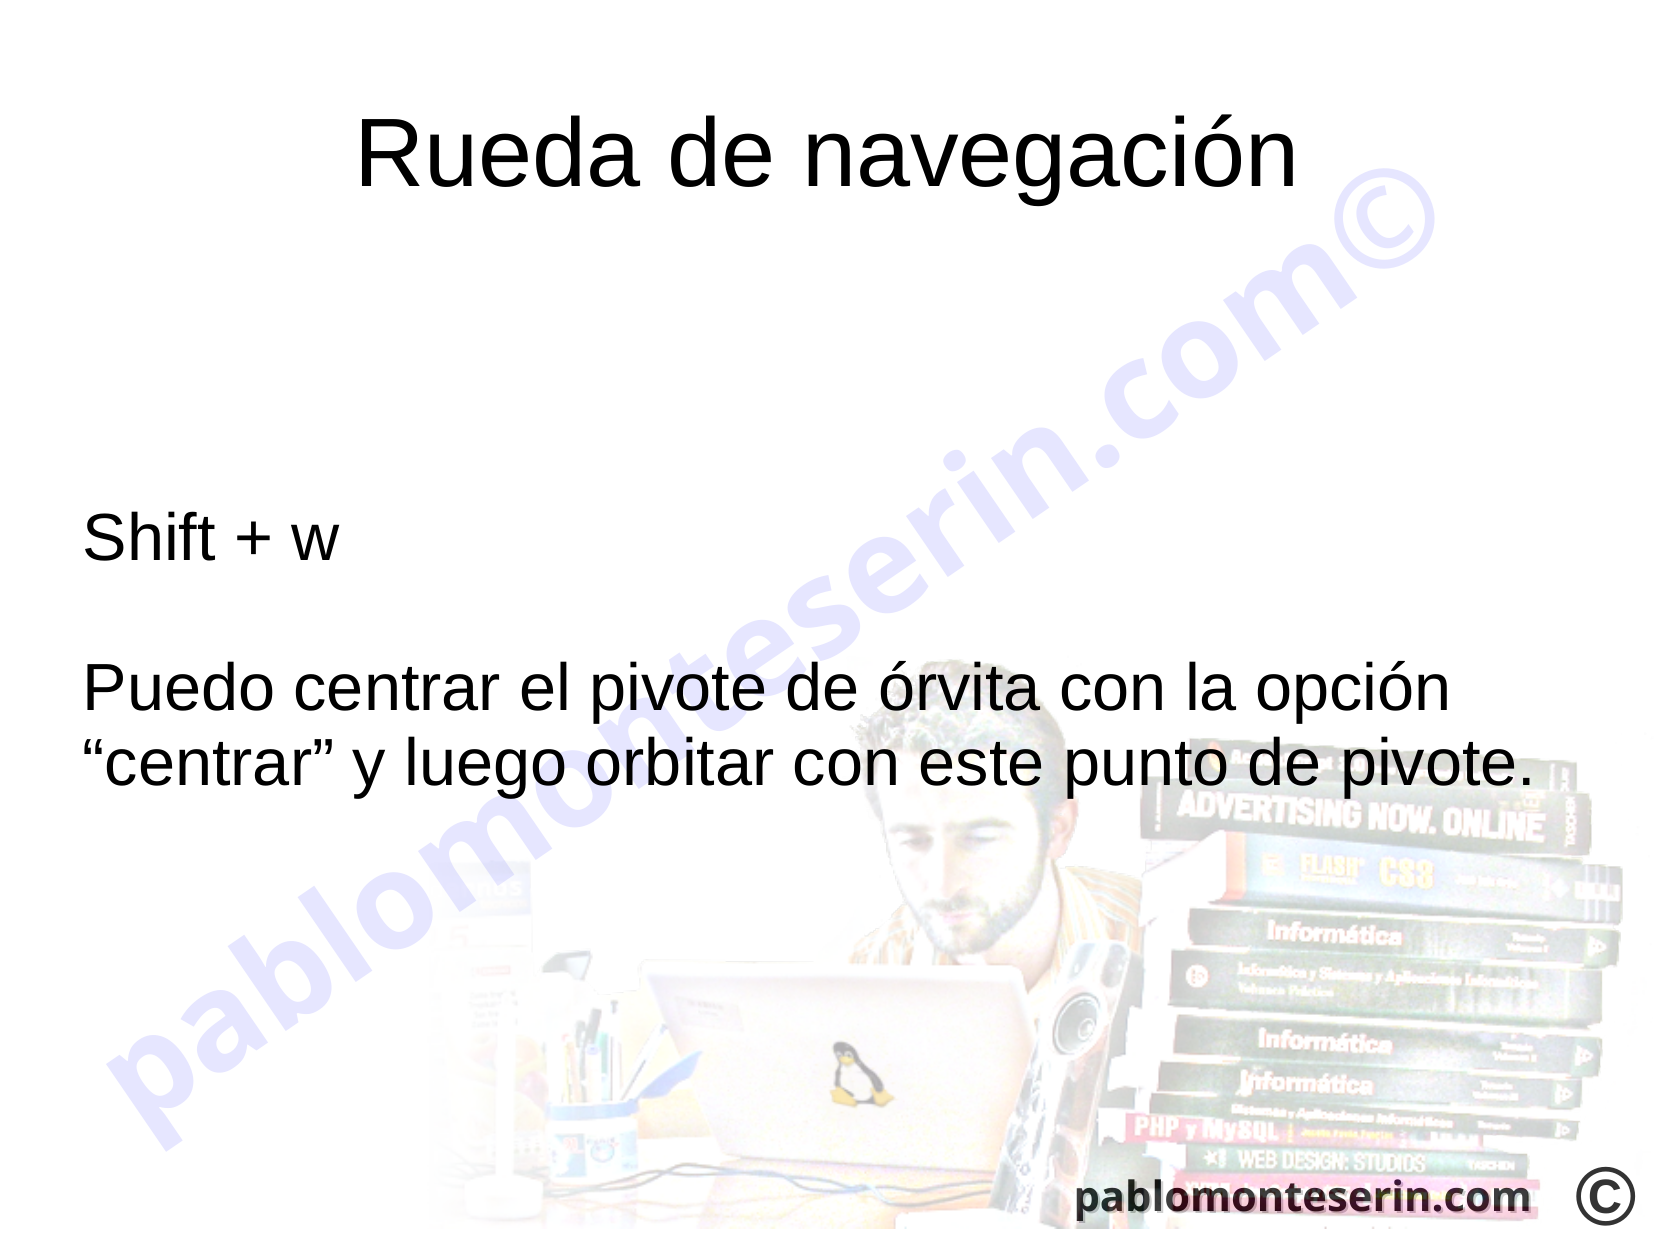

# Rueda de navegación
Shift + w
Puedo centrar el pivote de órvita con la opción “centrar” y luego orbitar con este punto de pivote.